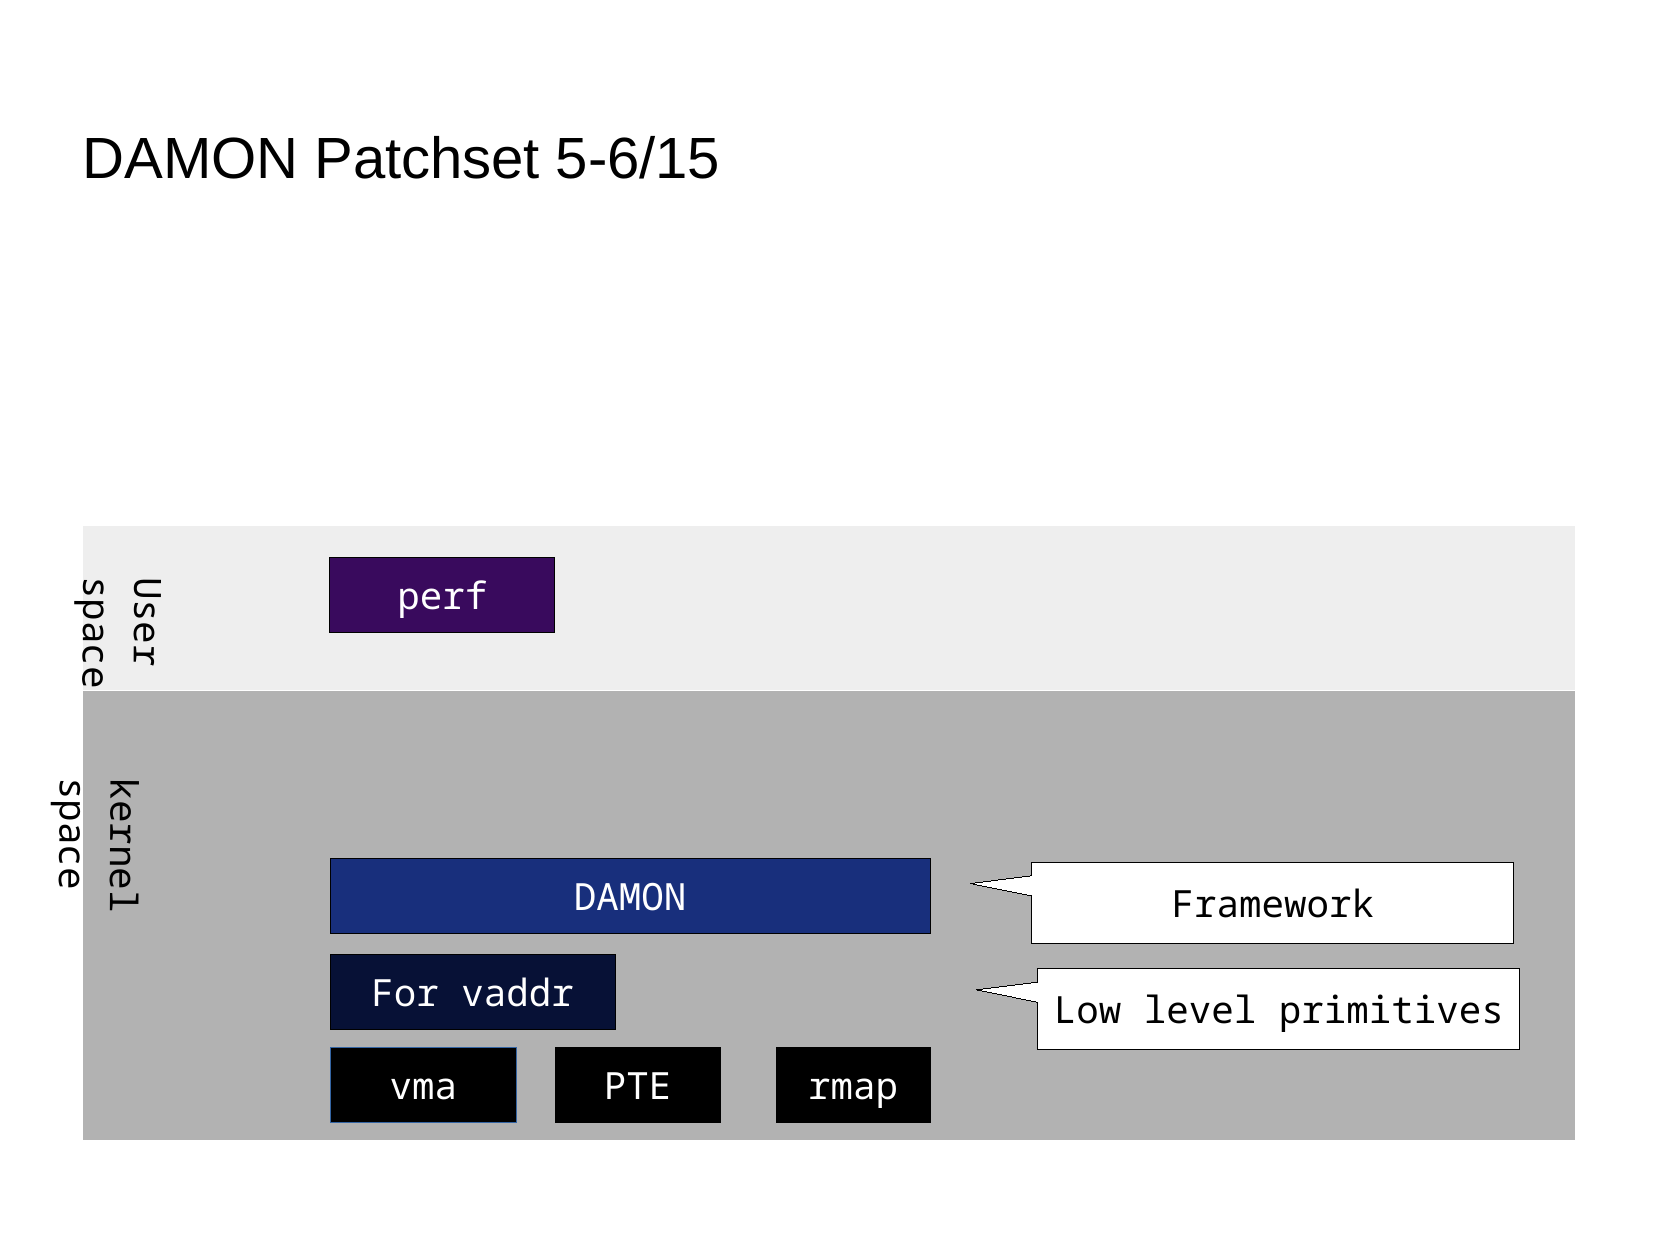

# DAMON Patchset 5-6/15
perf
User
space
kernel space
DAMON
Framework
For vaddr
Low level primitives
vma
PTE
rmap